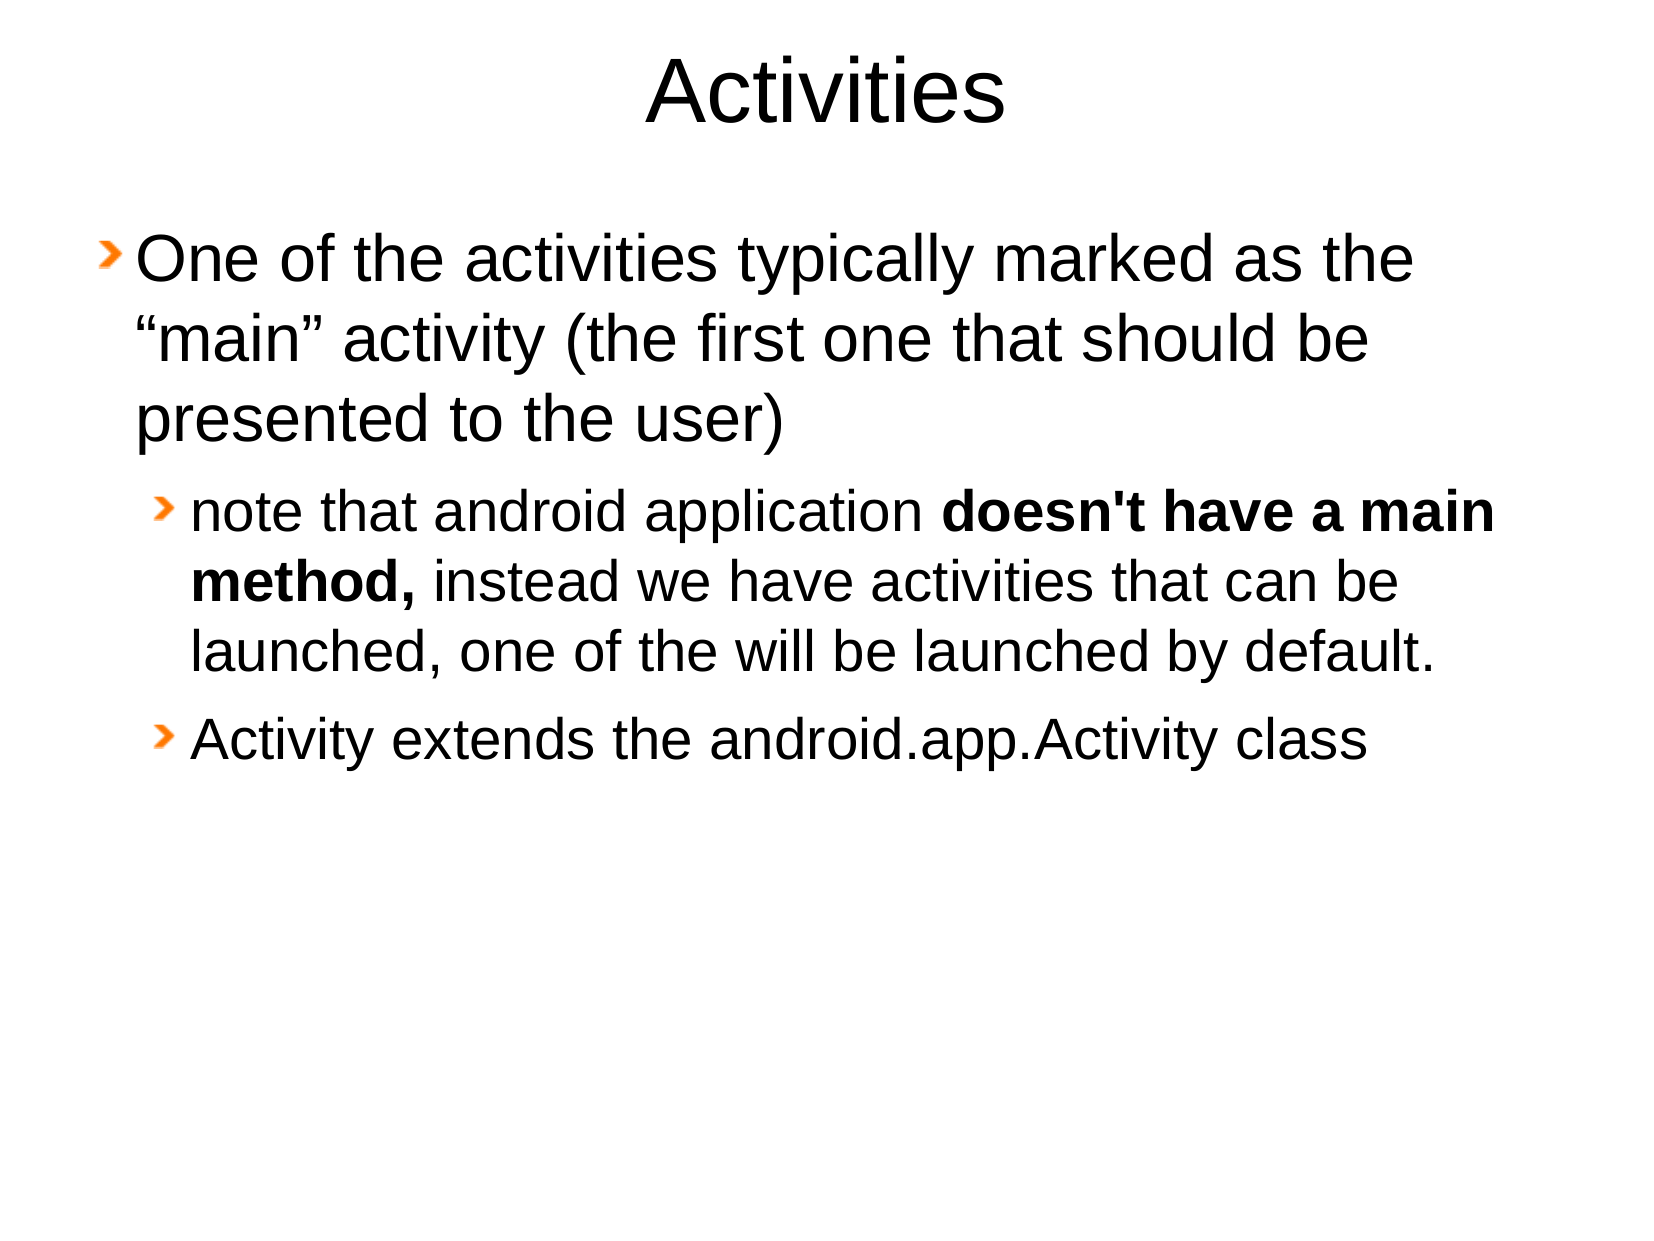

# Activities
One of the activities typically marked as the “main” activity (the first one that should be presented to the user)
note that android application doesn't have a main method, instead we have activities that can be launched, one of the will be launched by default.
Activity extends the android.app.Activity class